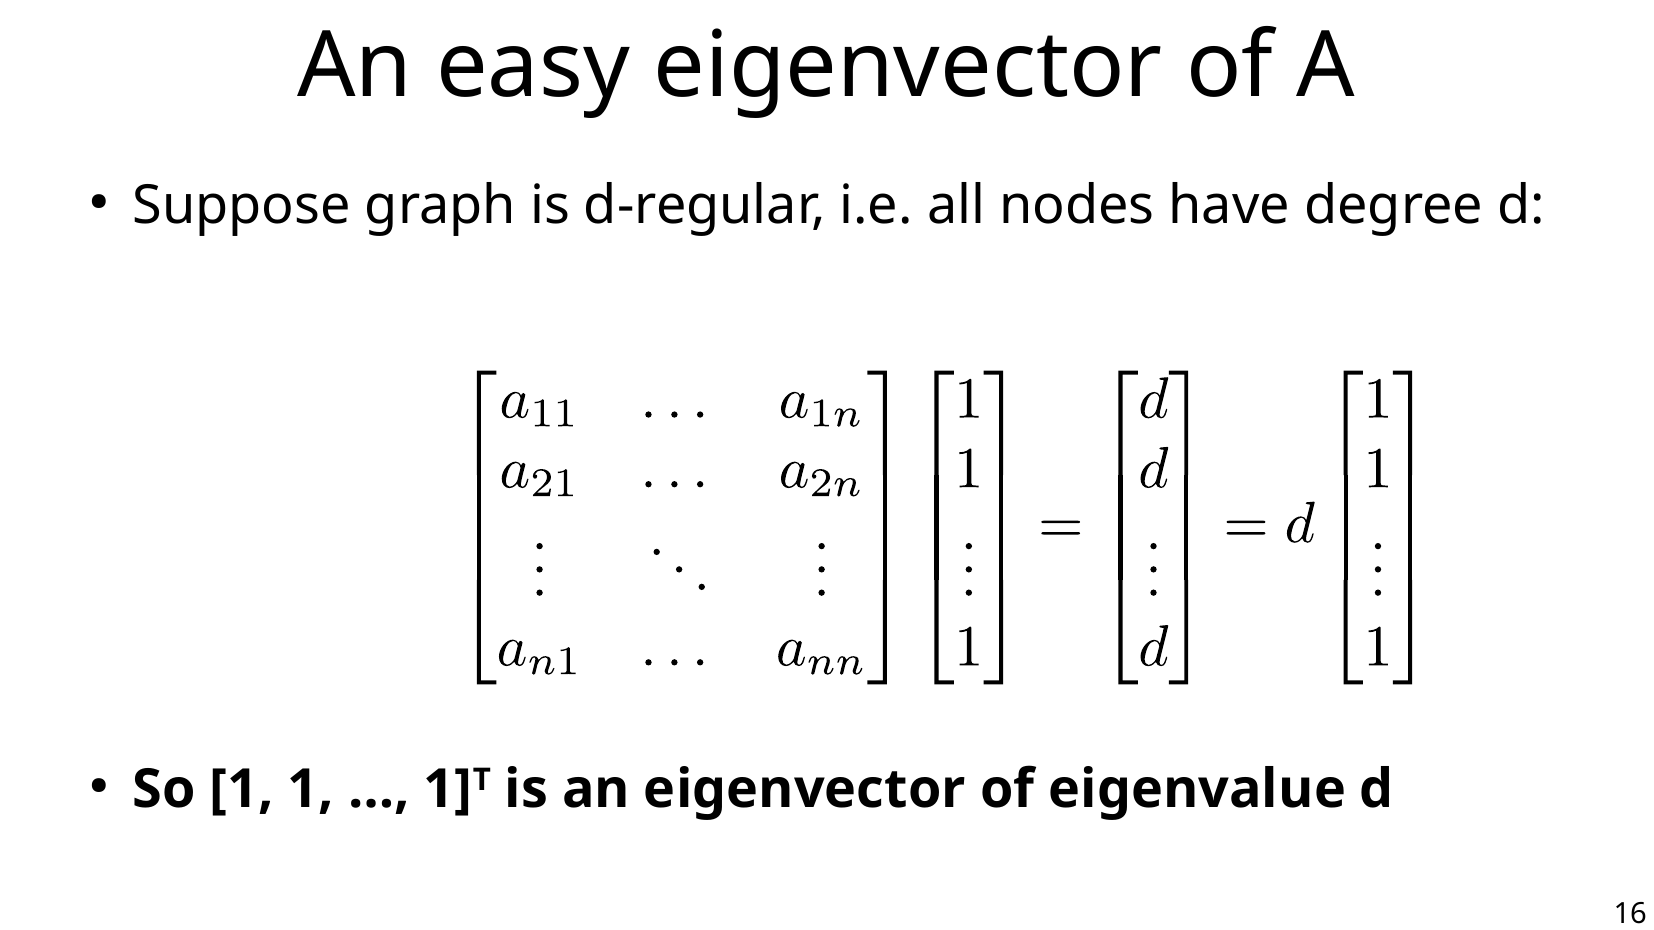

# An easy eigenvector of A
Suppose graph is d-regular, i.e. all nodes have degree d:
So [1, 1, …, 1]T is an eigenvector of eigenvalue d
16